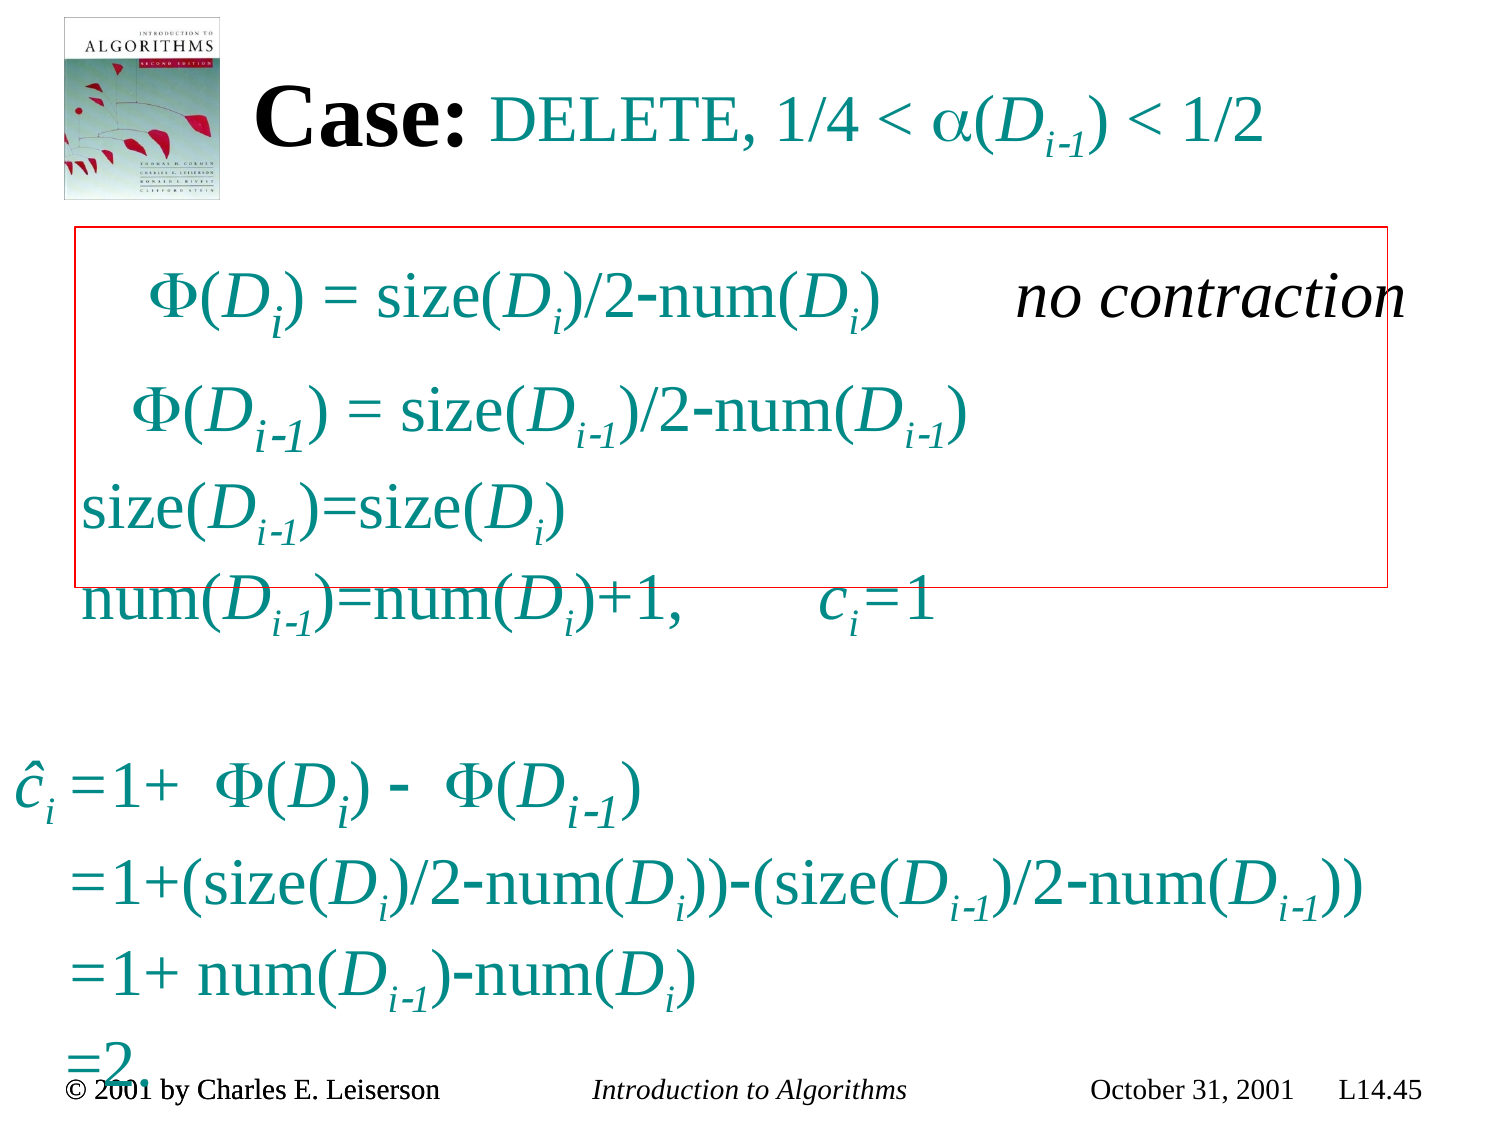

# Case:
DELETE, 1/4 < (Di1) < 1/2
(Di) = size(Di)/2num(Di) no contraction
 (Di1) = size(Di1)/2num(Di1)
 size(Di1)=size(Di)
 num(Di1)=num(Di)+1, ci=1
ĉi =1+(Di) (Di1)
 =1+(size(Di)/2num(Di))(size(Di1)/2num(Di1))
 =1+ num(Di1)num(Di)
 =2.
Introduction to Algorithms
October 31, 2001 L14.